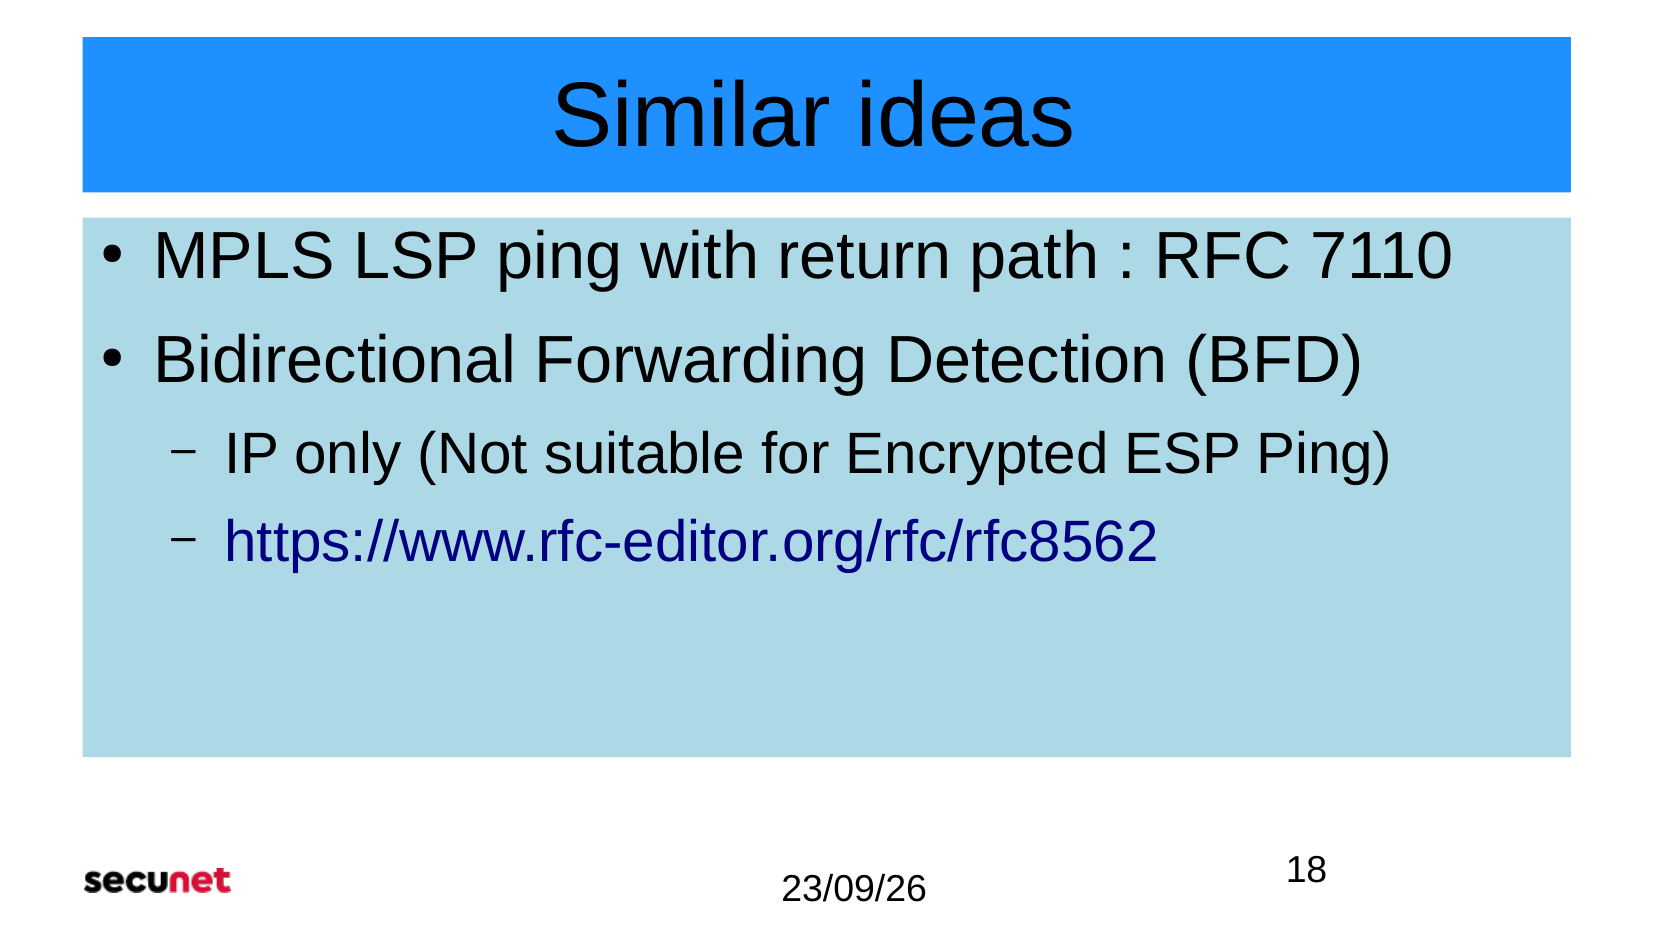

# Similar ideas
MPLS LSP ping with return path : RFC 7110
Bidirectional Forwarding Detection (BFD)
IP only (Not suitable for Encrypted ESP Ping)
https://www.rfc-editor.org/rfc/rfc8562